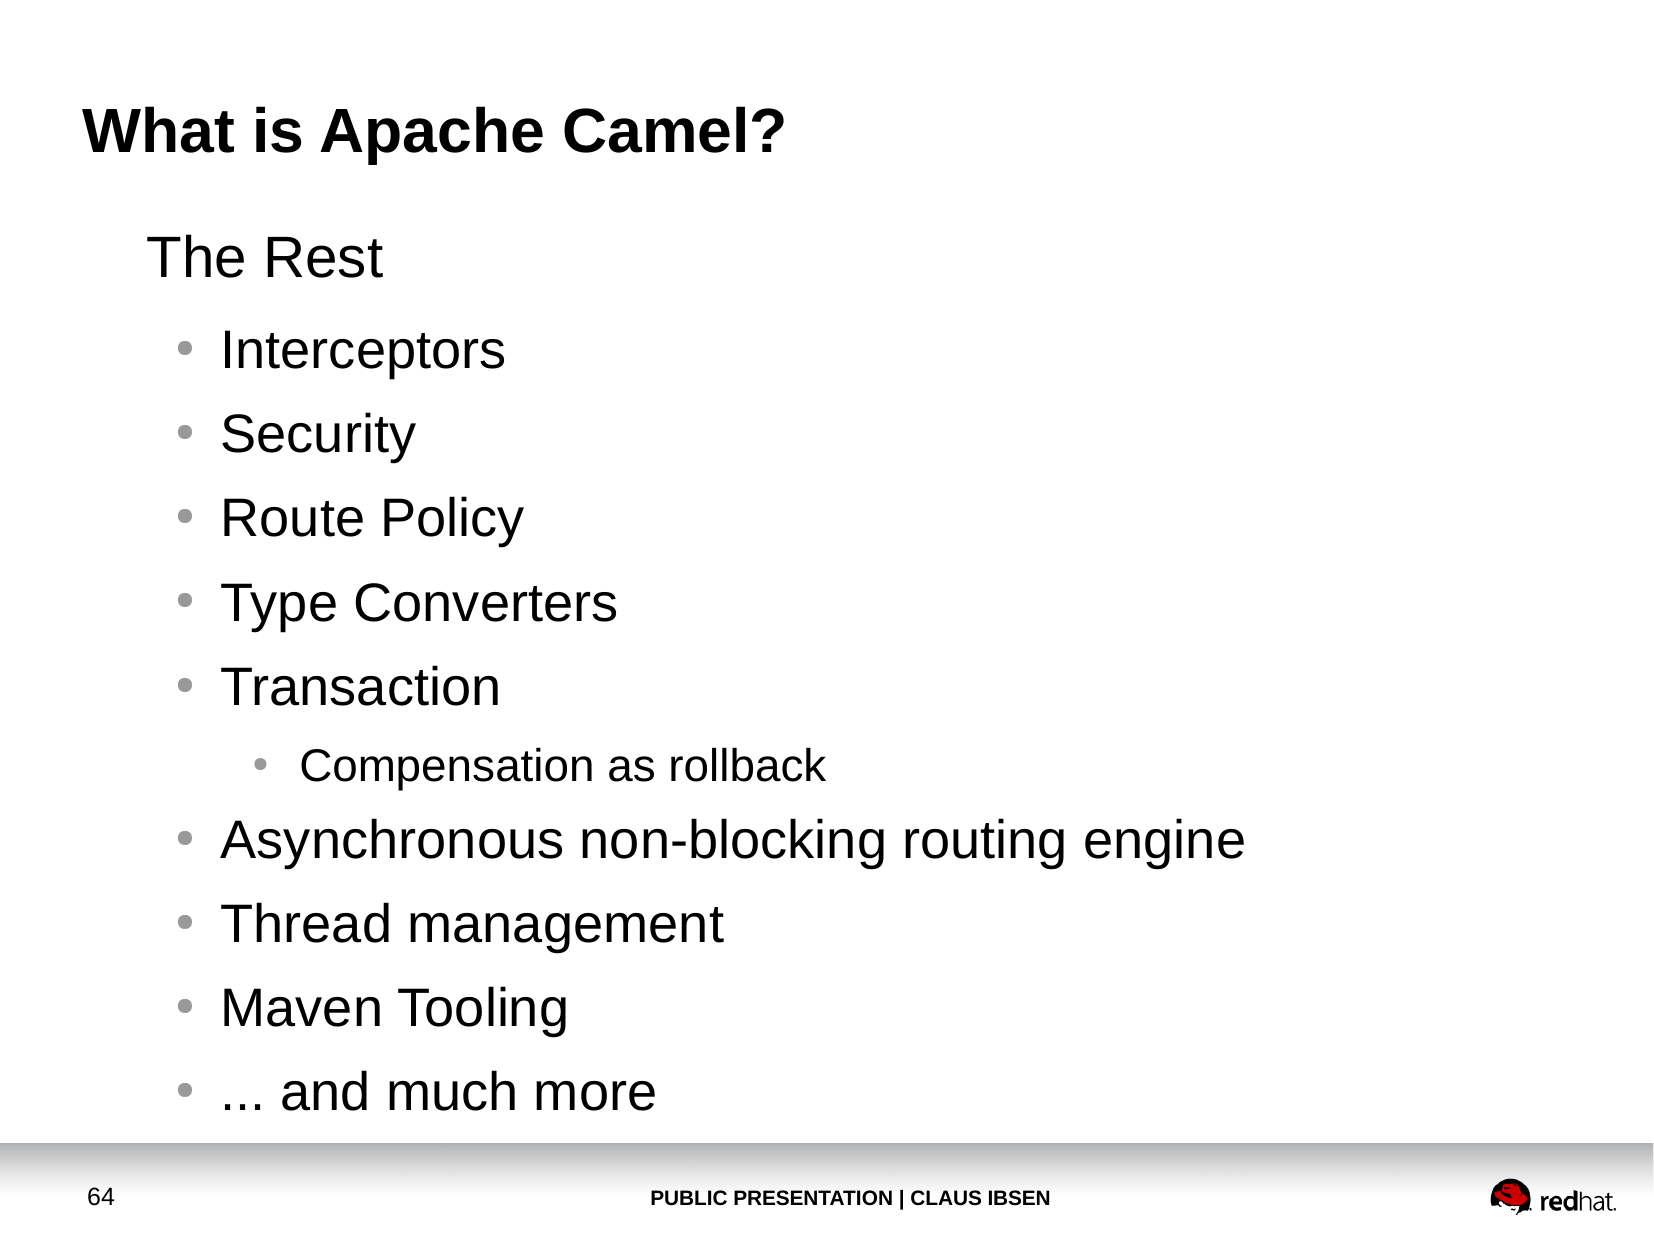

# What is Apache Camel?
The Rest
Interceptors
Security
Route Policy
Type Converters
Transaction
Compensation as rollback
Asynchronous non-blocking routing engine
Thread management
Maven Tooling
... and much more